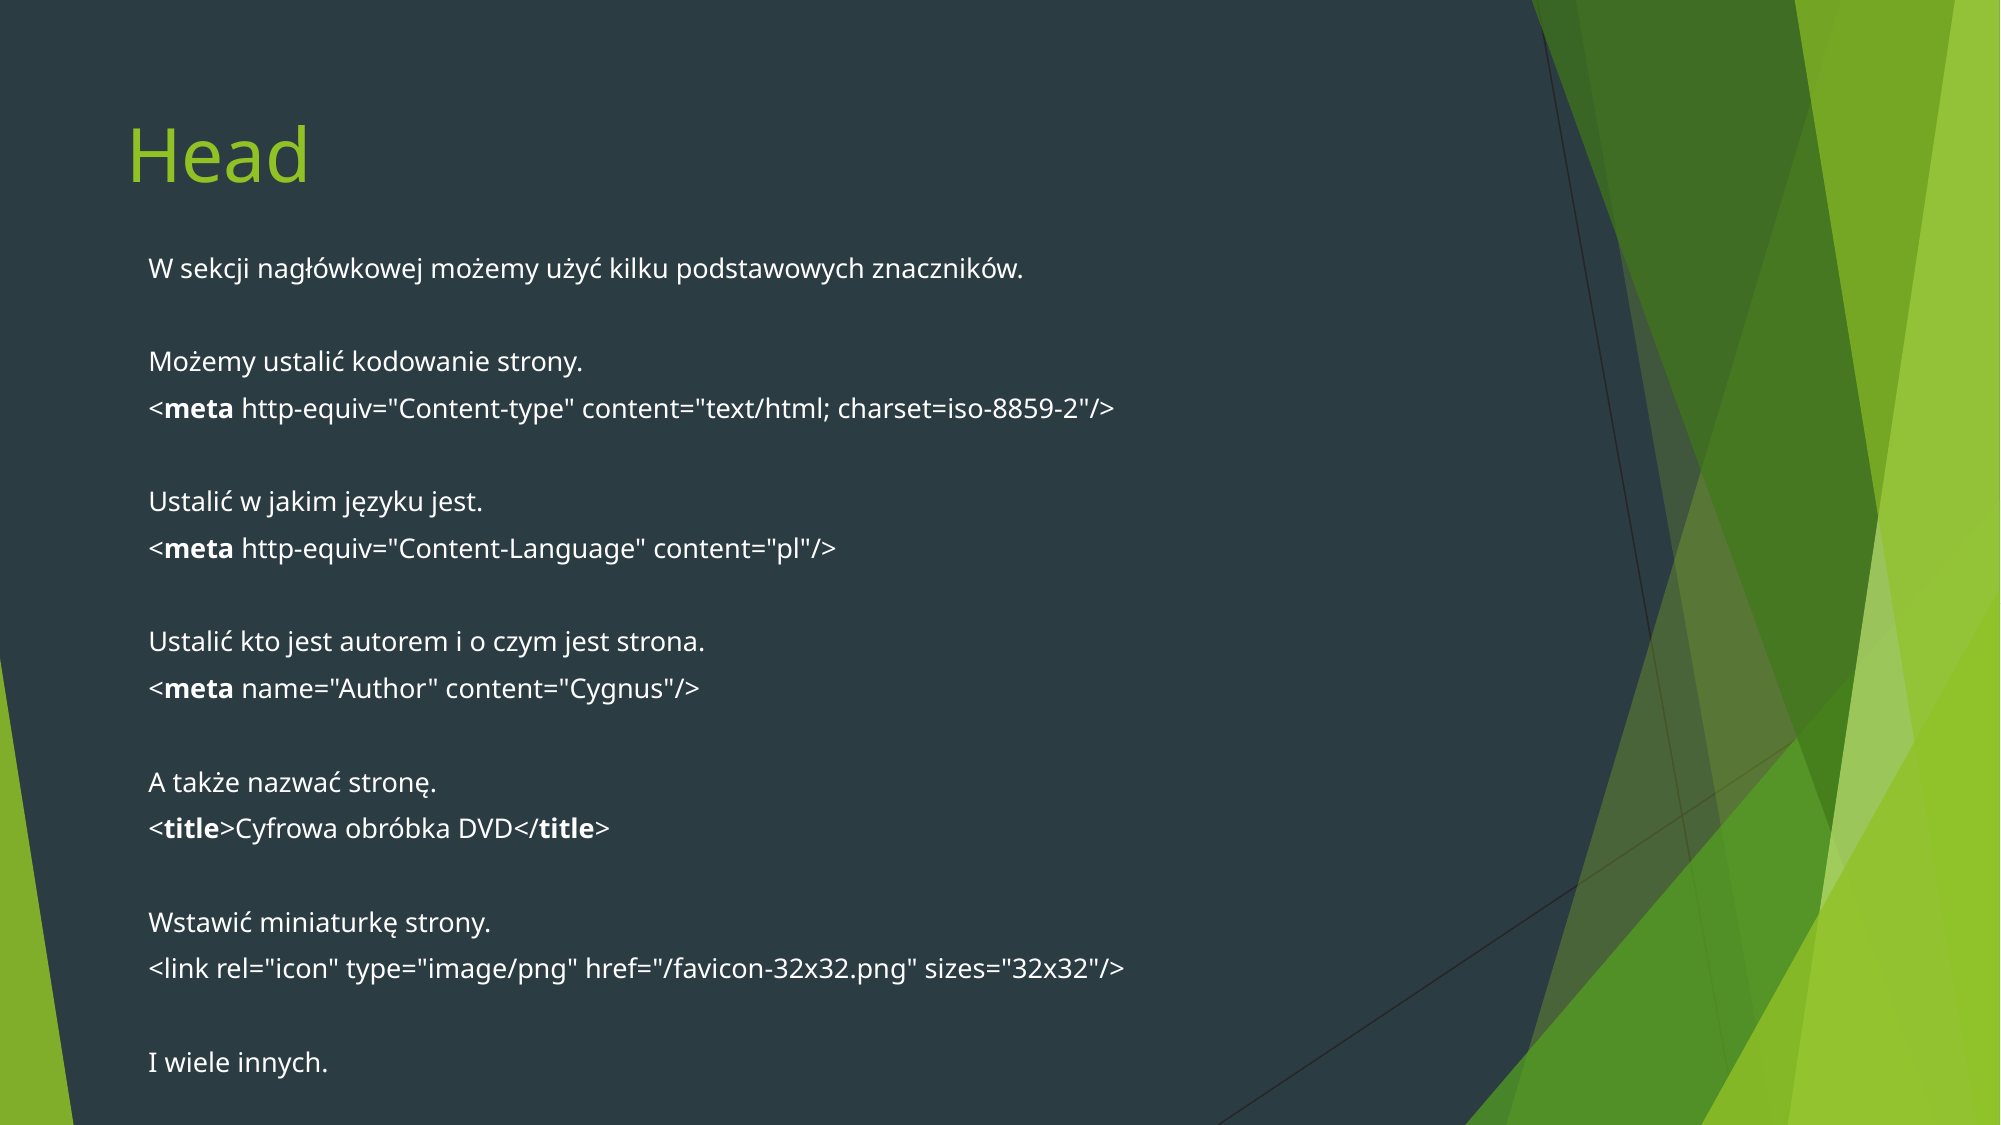

# Head
W sekcji nagłówkowej możemy użyć kilku podstawowych znaczników.
Możemy ustalić kodowanie strony.
<meta http-equiv="Content-type" content="text/html; charset=iso-8859-2"/>
Ustalić w jakim języku jest.
<meta http-equiv="Content-Language" content="pl"/>
Ustalić kto jest autorem i o czym jest strona.
<meta name="Author" content="Cygnus"/>
A także nazwać stronę.
<title>Cyfrowa obróbka DVD</title>
Wstawić miniaturkę strony.
<link rel="icon" type="image/png" href="/favicon-32x32.png" sizes="32x32"/>
I wiele innych.